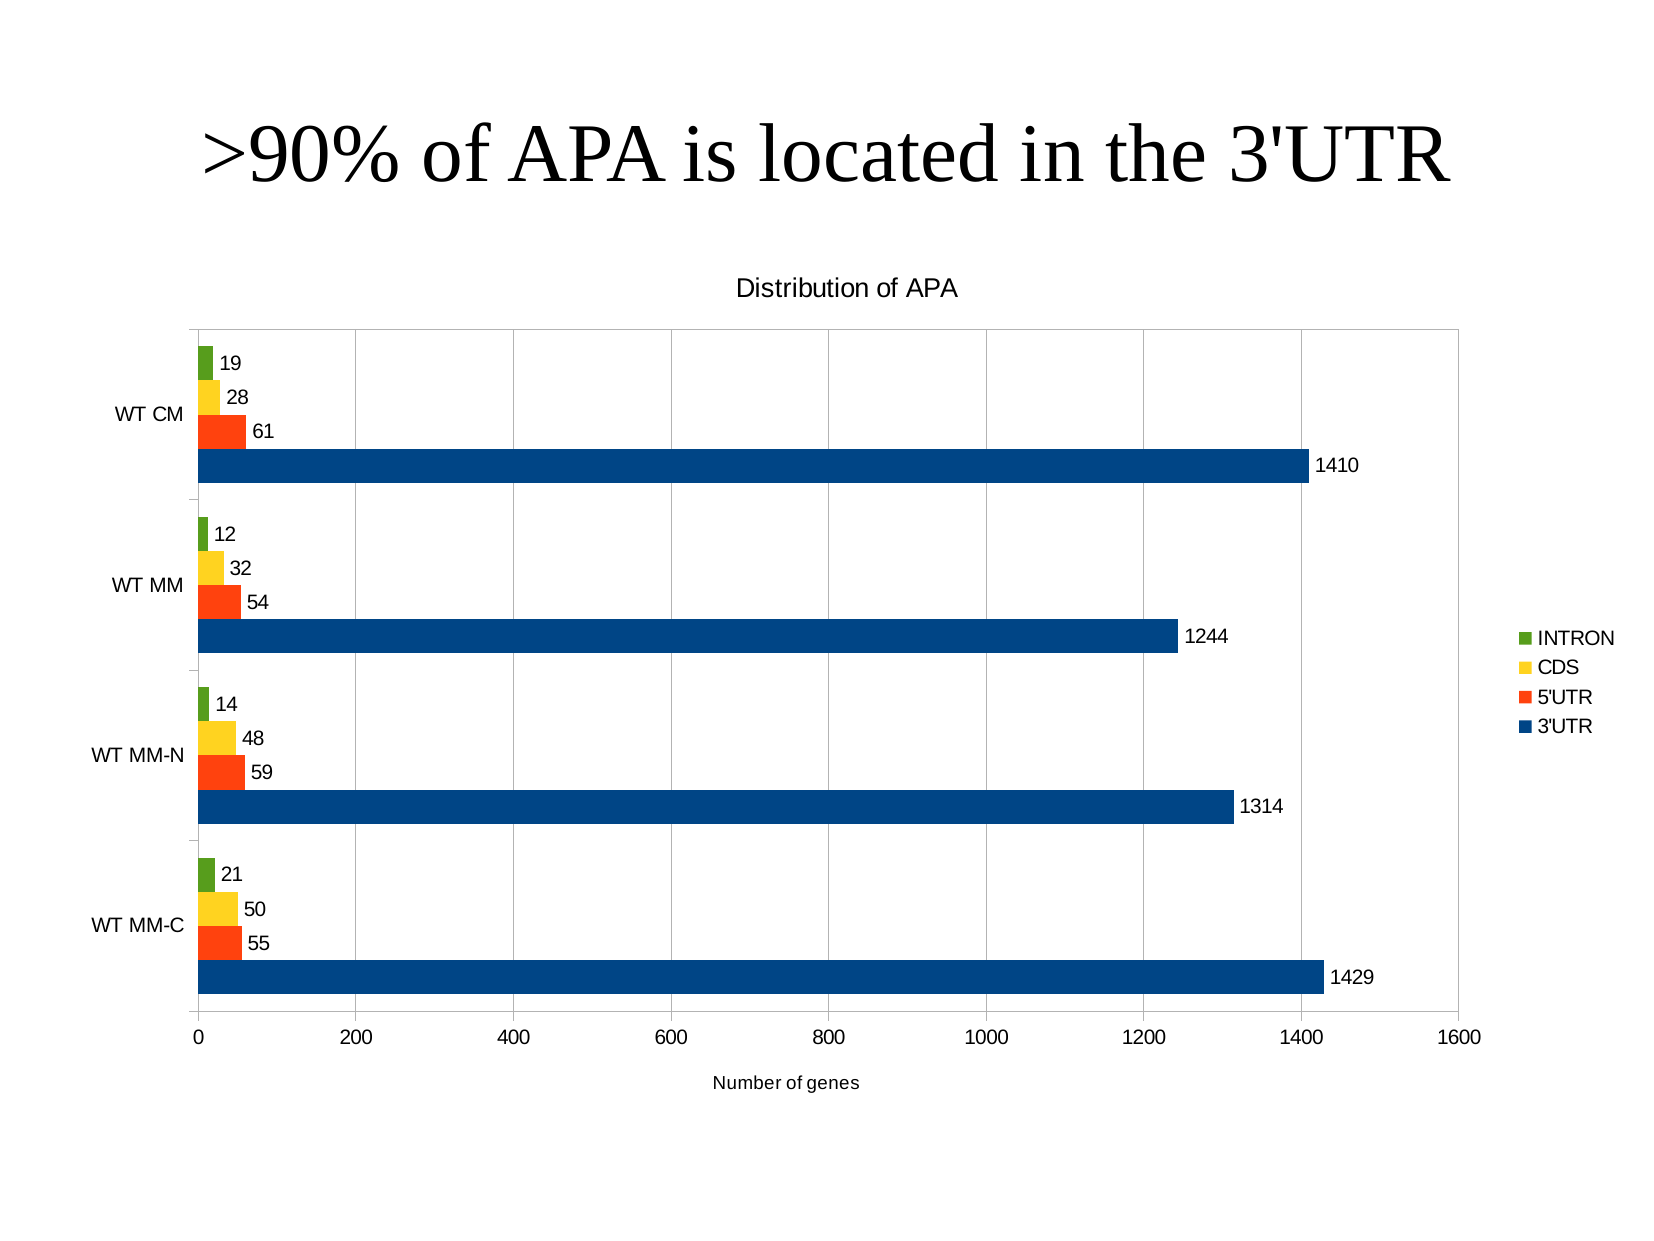

# >90% of APA is located in the 3'UTR
### Chart: Distribution of APA
| Category | 3'UTR | 5'UTR | CDS | INTRON |
|---|---|---|---|---|
| WT MM-C | 1429.0 | 55.0 | 50.0 | 21.0 |
| WT MM-N | 1314.0 | 59.0 | 48.0 | 14.0 |
| WT MM | 1244.0 | 54.0 | 32.0 | 12.0 |
| WT CM | 1410.0 | 61.0 | 28.0 | 19.0 |